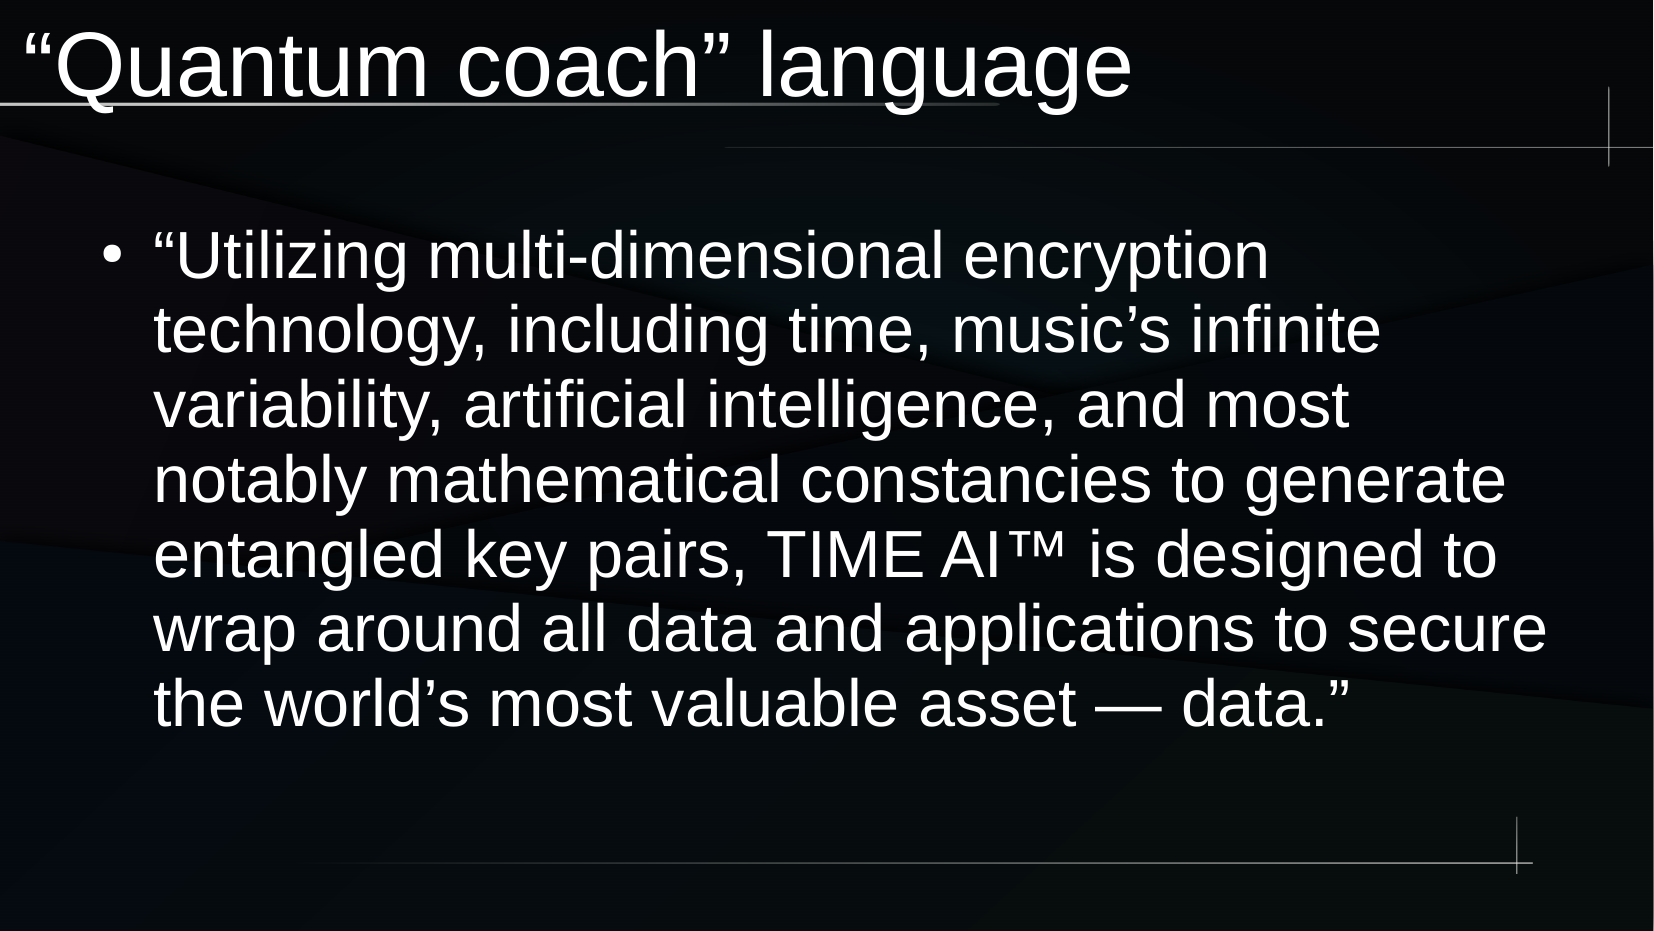

# “Quantum coach” language
“Utilizing multi-dimensional encryption technology, including time, music’s infinite variability, artificial intelligence, and most notably mathematical constancies to generate entangled key pairs, TIME AI™ is designed to wrap around all data and applications to secure the world’s most valuable asset — data.”